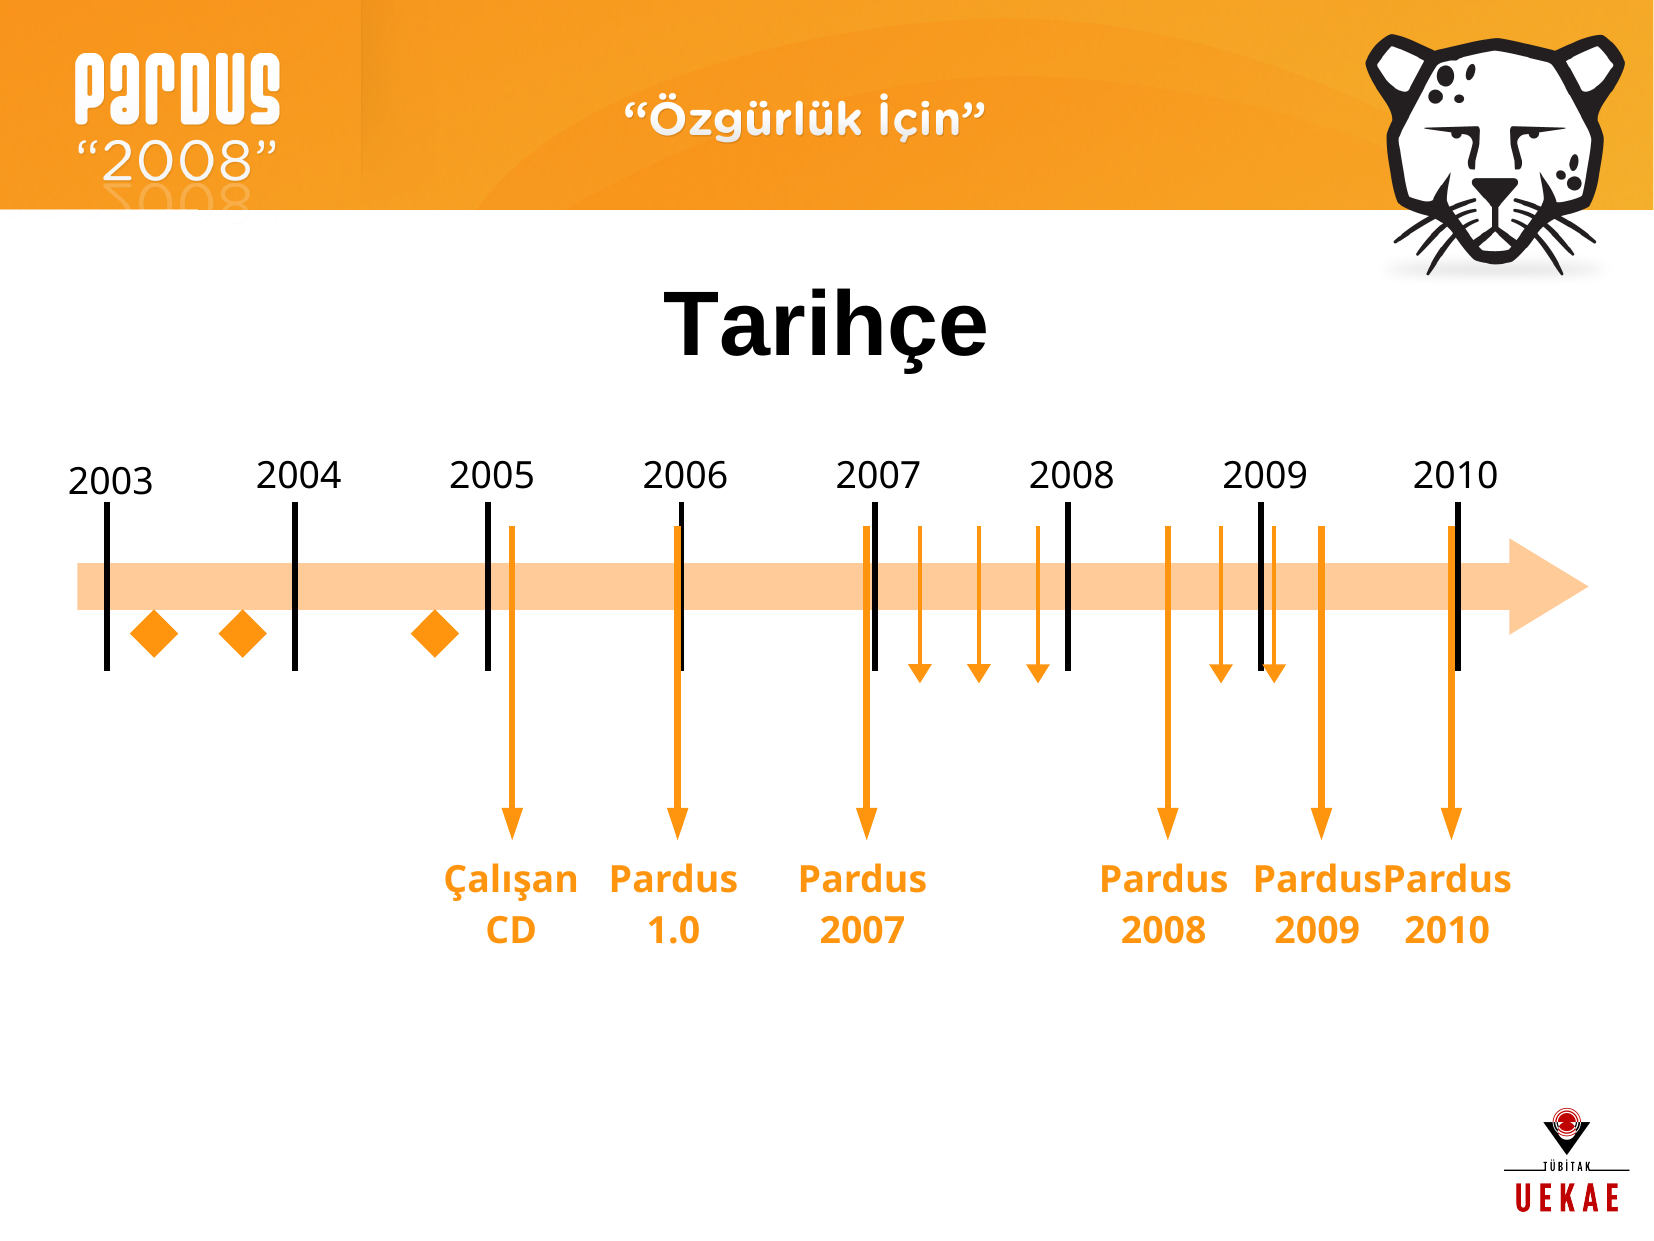

# Tarihçe
2004
2005
2006
2007
2008
2009
2010
2003
Çalışan
CD
Pardus
1.0
Pardus
2007
Pardus
2008
Pardus
2009
Pardus
2010